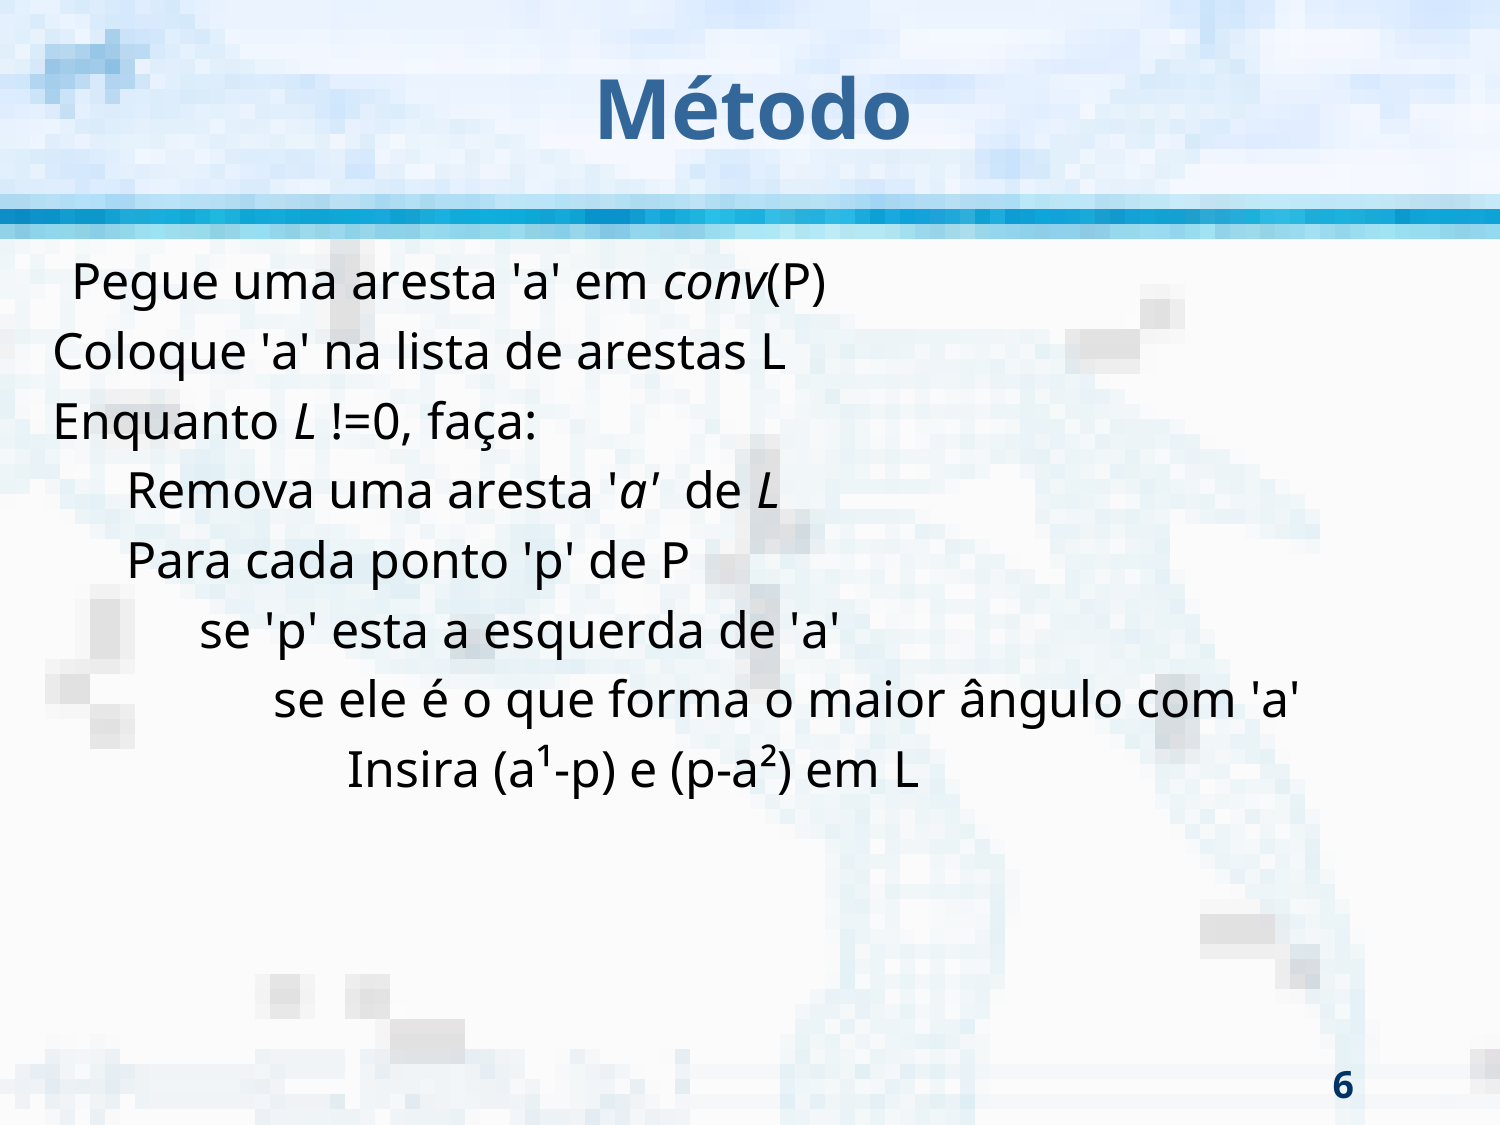

Método
Pegue uma aresta 'a' em conv(P)
Coloque 'a' na lista de arestas L
Enquanto L !=0, faça:
	Remova uma aresta 'a' de L
	Para cada ponto 'p' de P
		se 'p' esta a esquerda de 'a'
			se ele é o que forma o maior ângulo com 'a'
				Insira (a¹-p) e (p-a²) em L